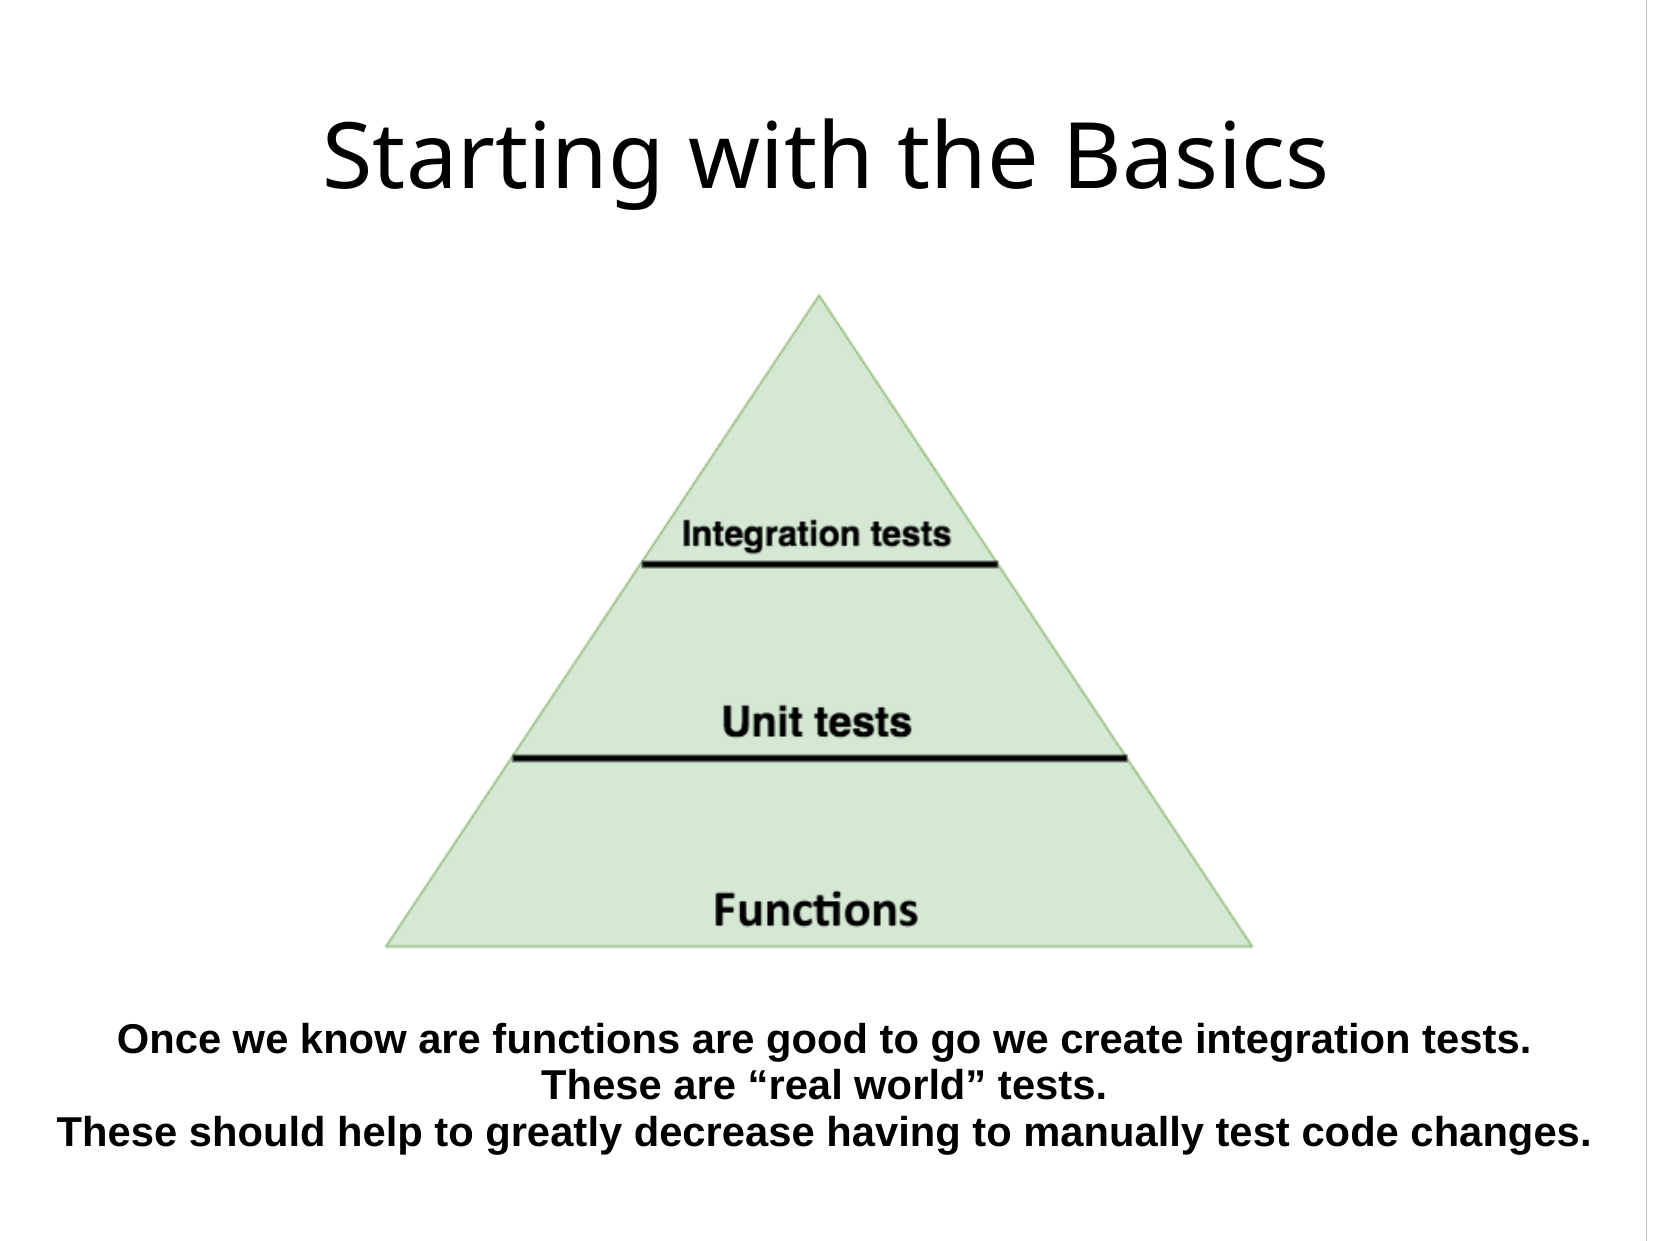

# Starting with the Basics
Once we know are functions are good to go we create integration tests.
These are “real world” tests.
These should help to greatly decrease having to manually test code changes.